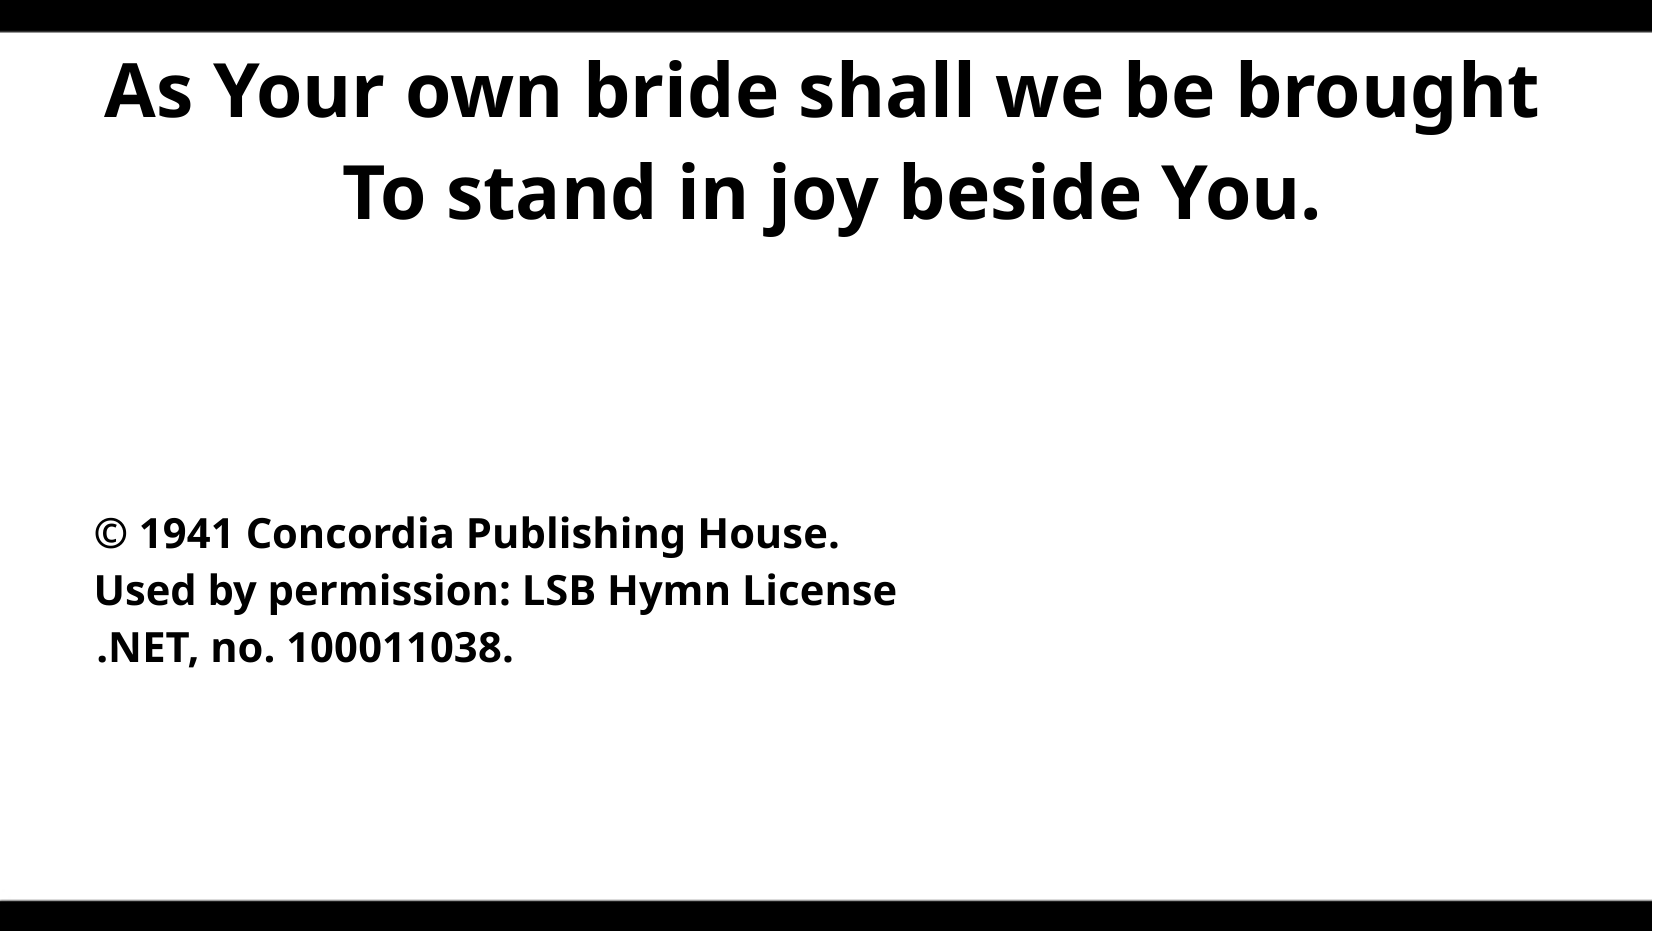

As Your own bride shall we be brought
To stand in joy beside You.
© 1941 Concordia Publishing House.
Used by permission: LSB Hymn License
 .NET, no. 100011038.